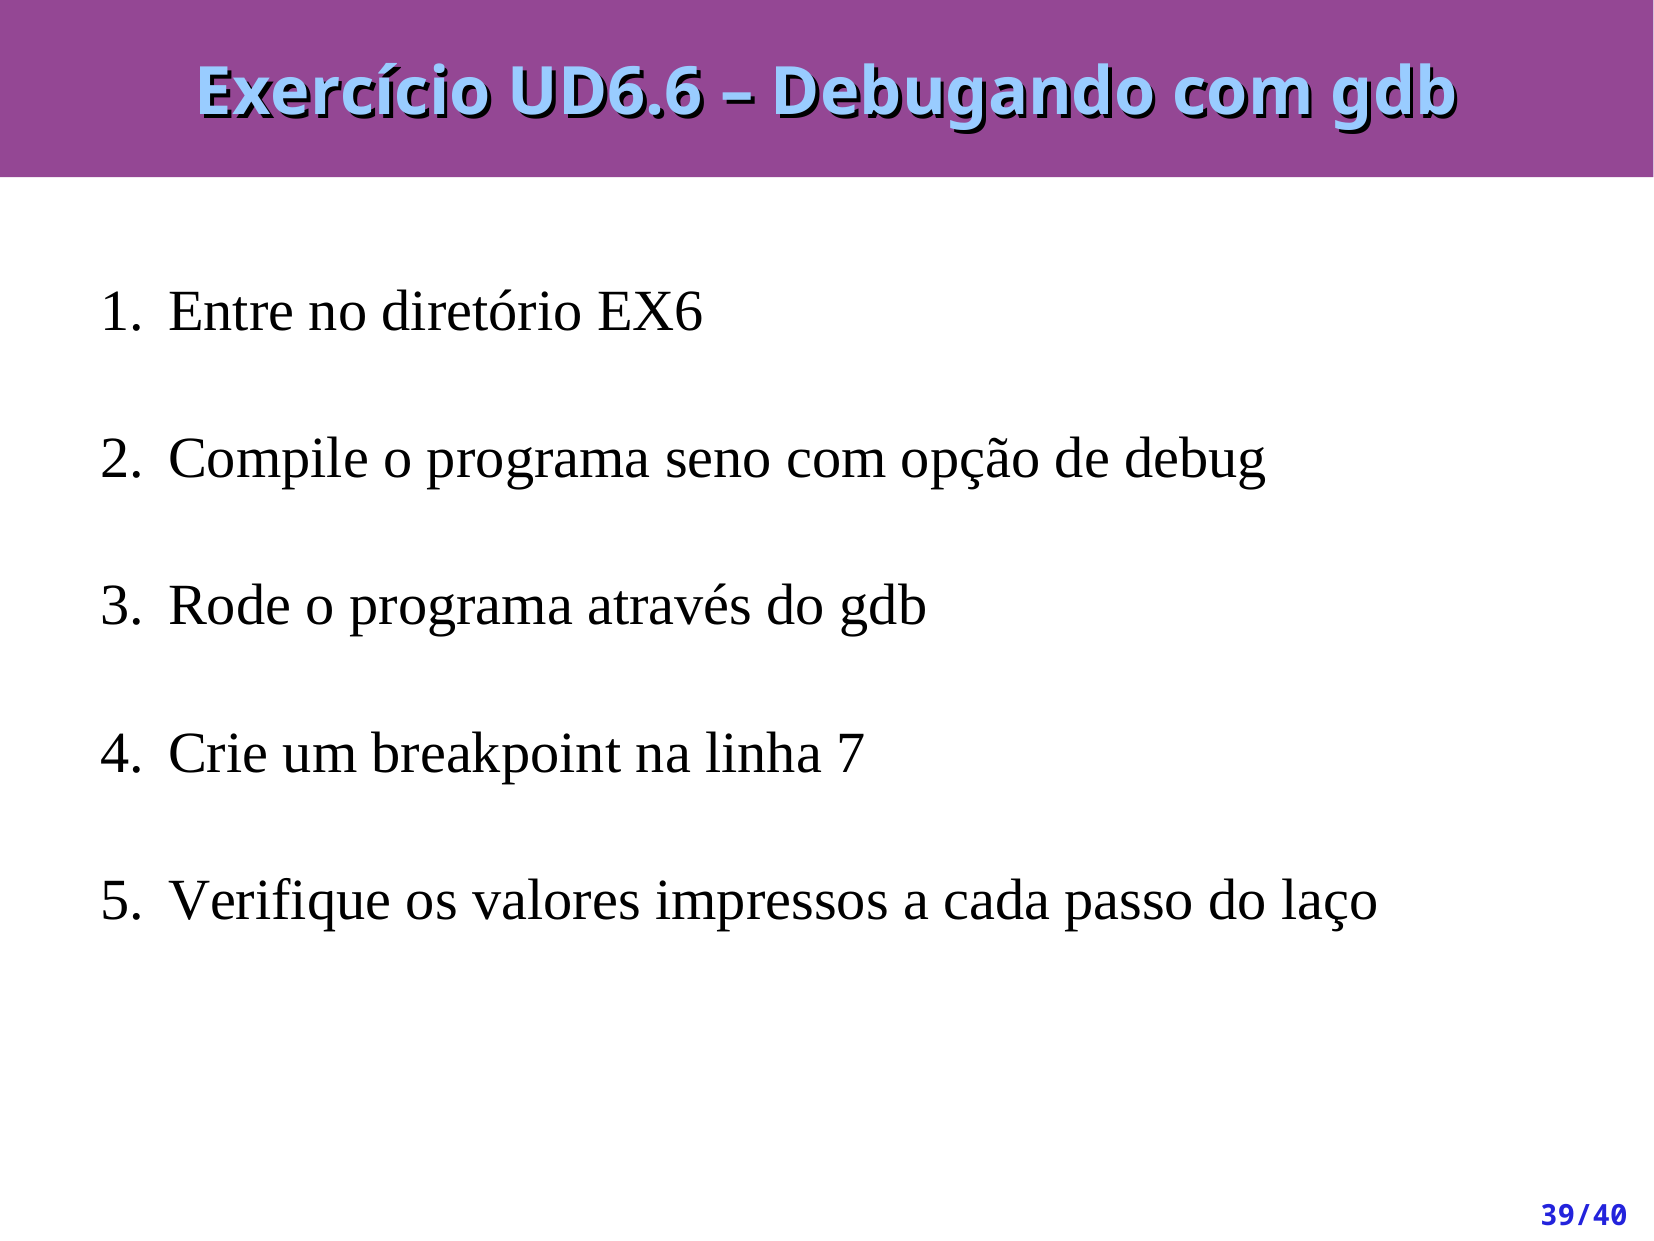

# Exercício UD6.6 – Debugando com gdb
 Entre no diretório EX6
 Compile o programa seno com opção de debug
 Rode o programa através do gdb
 Crie um breakpoint na linha 7
 Verifique os valores impressos a cada passo do laço
39